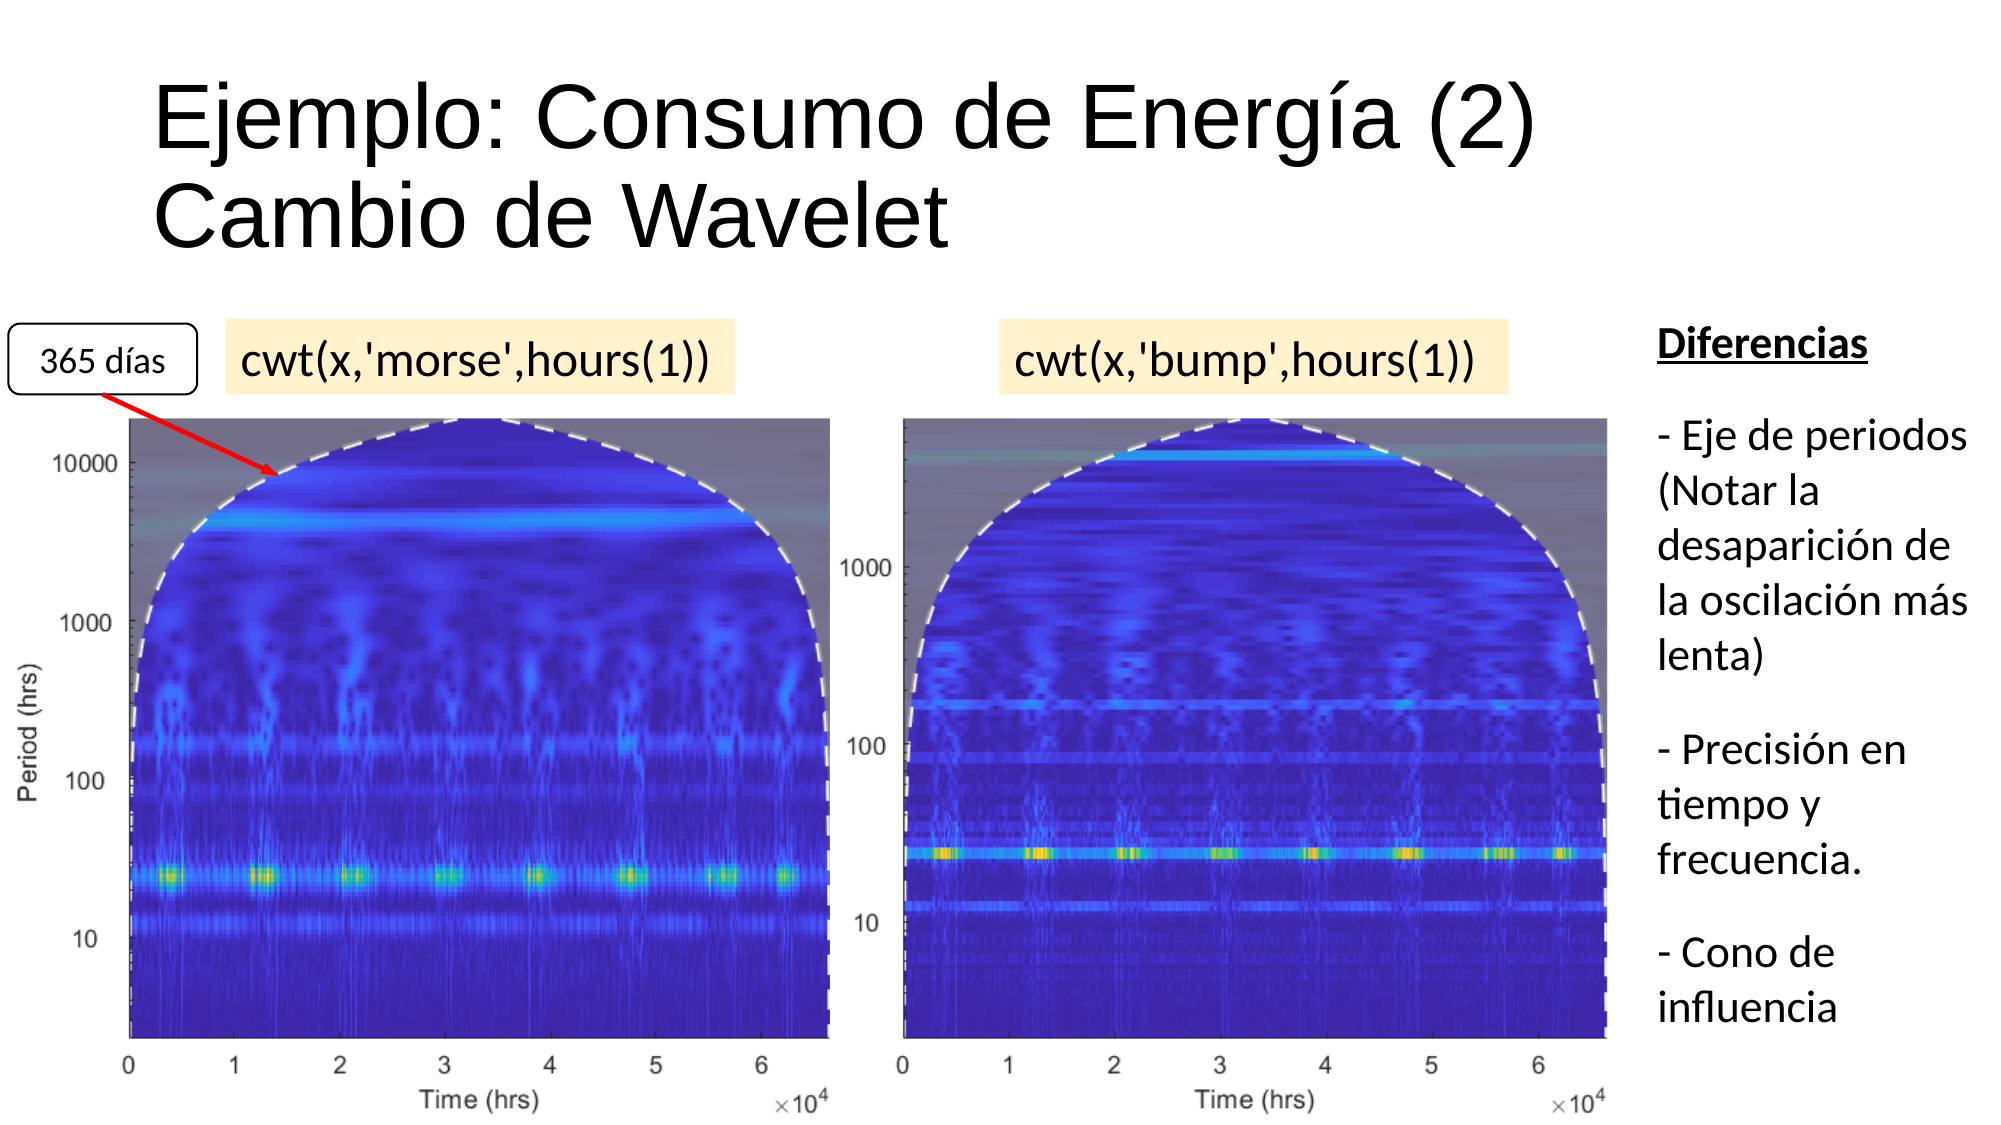

# Ejemplo: Consumo de Energía (2) Cambio de Wavelet
Diferencias
cwt(x,'morse',hours(1))
cwt(x,'bump',hours(1))
365 días
- Eje de periodos
(Notar la desaparición de la oscilación más lenta)
- Precisión en tiempo y frecuencia.
- Cono de influencia